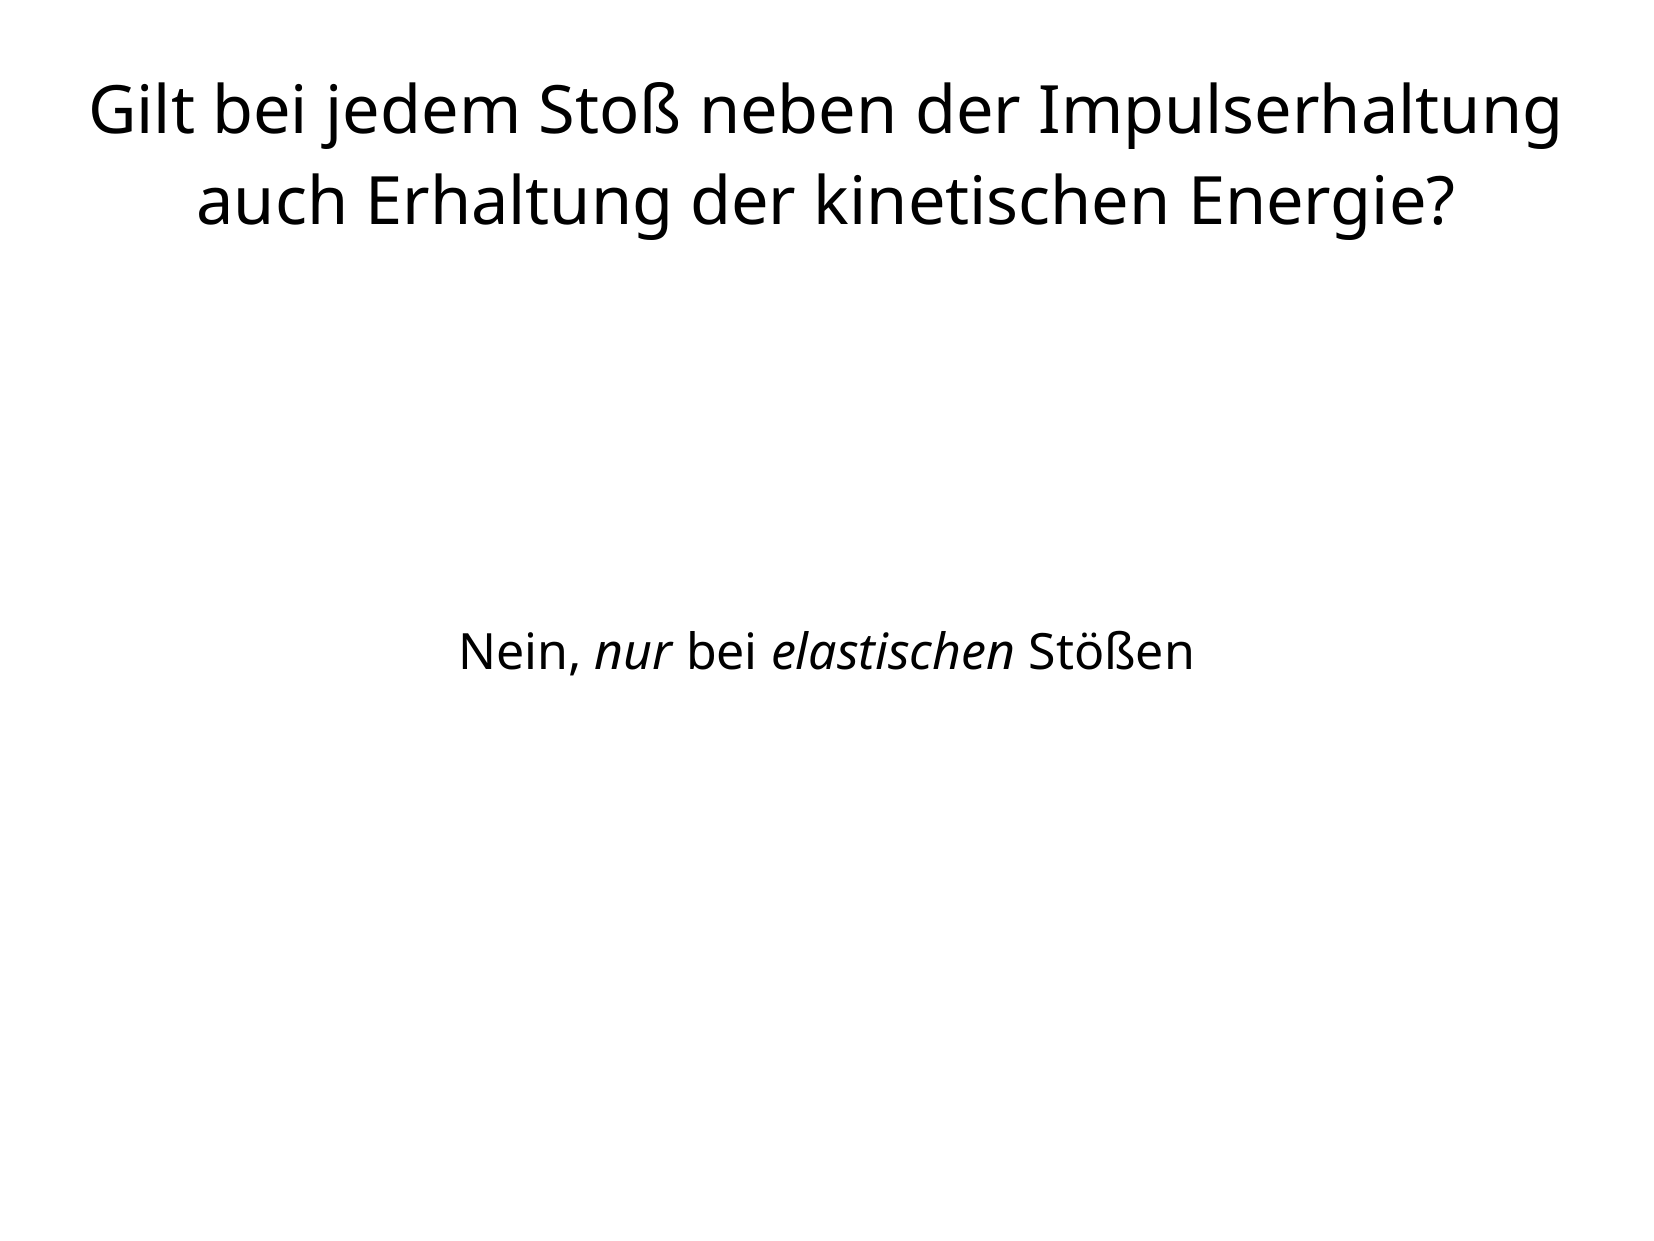

# Gilt bei jedem Stoß neben der Impulserhaltung auch Erhaltung der kinetischen Energie?
Nein, nur bei elastischen Stößen